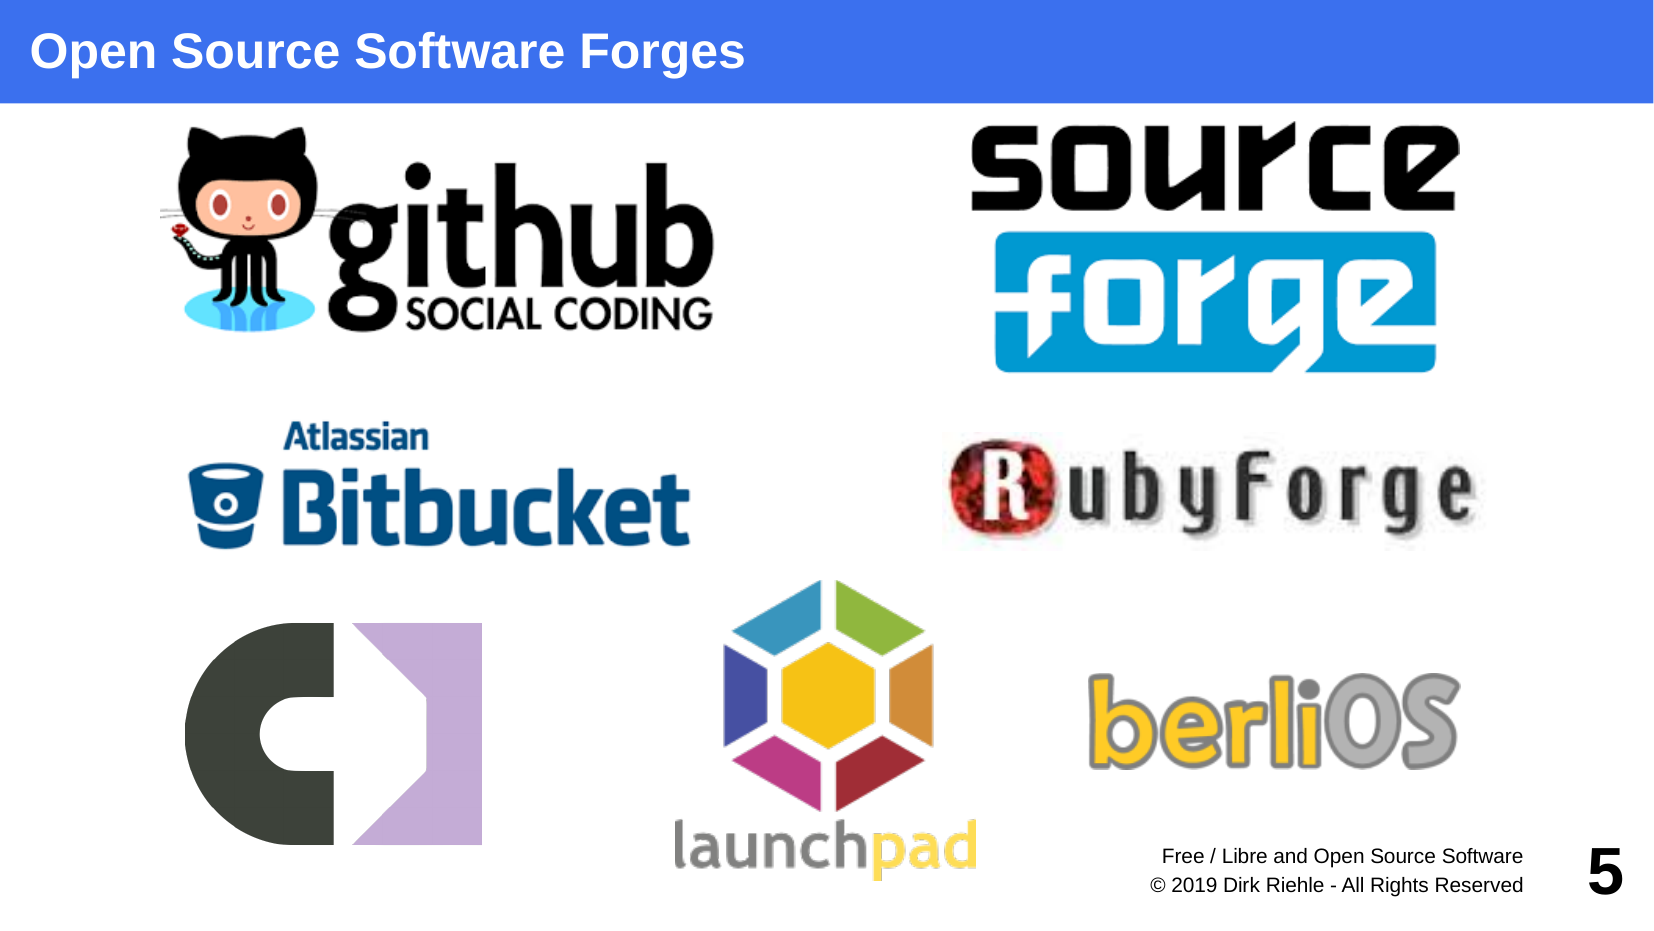

# Open Source Software Forges
Free / Libre and Open Source Software
5
© 2019 Dirk Riehle - All Rights Reserved